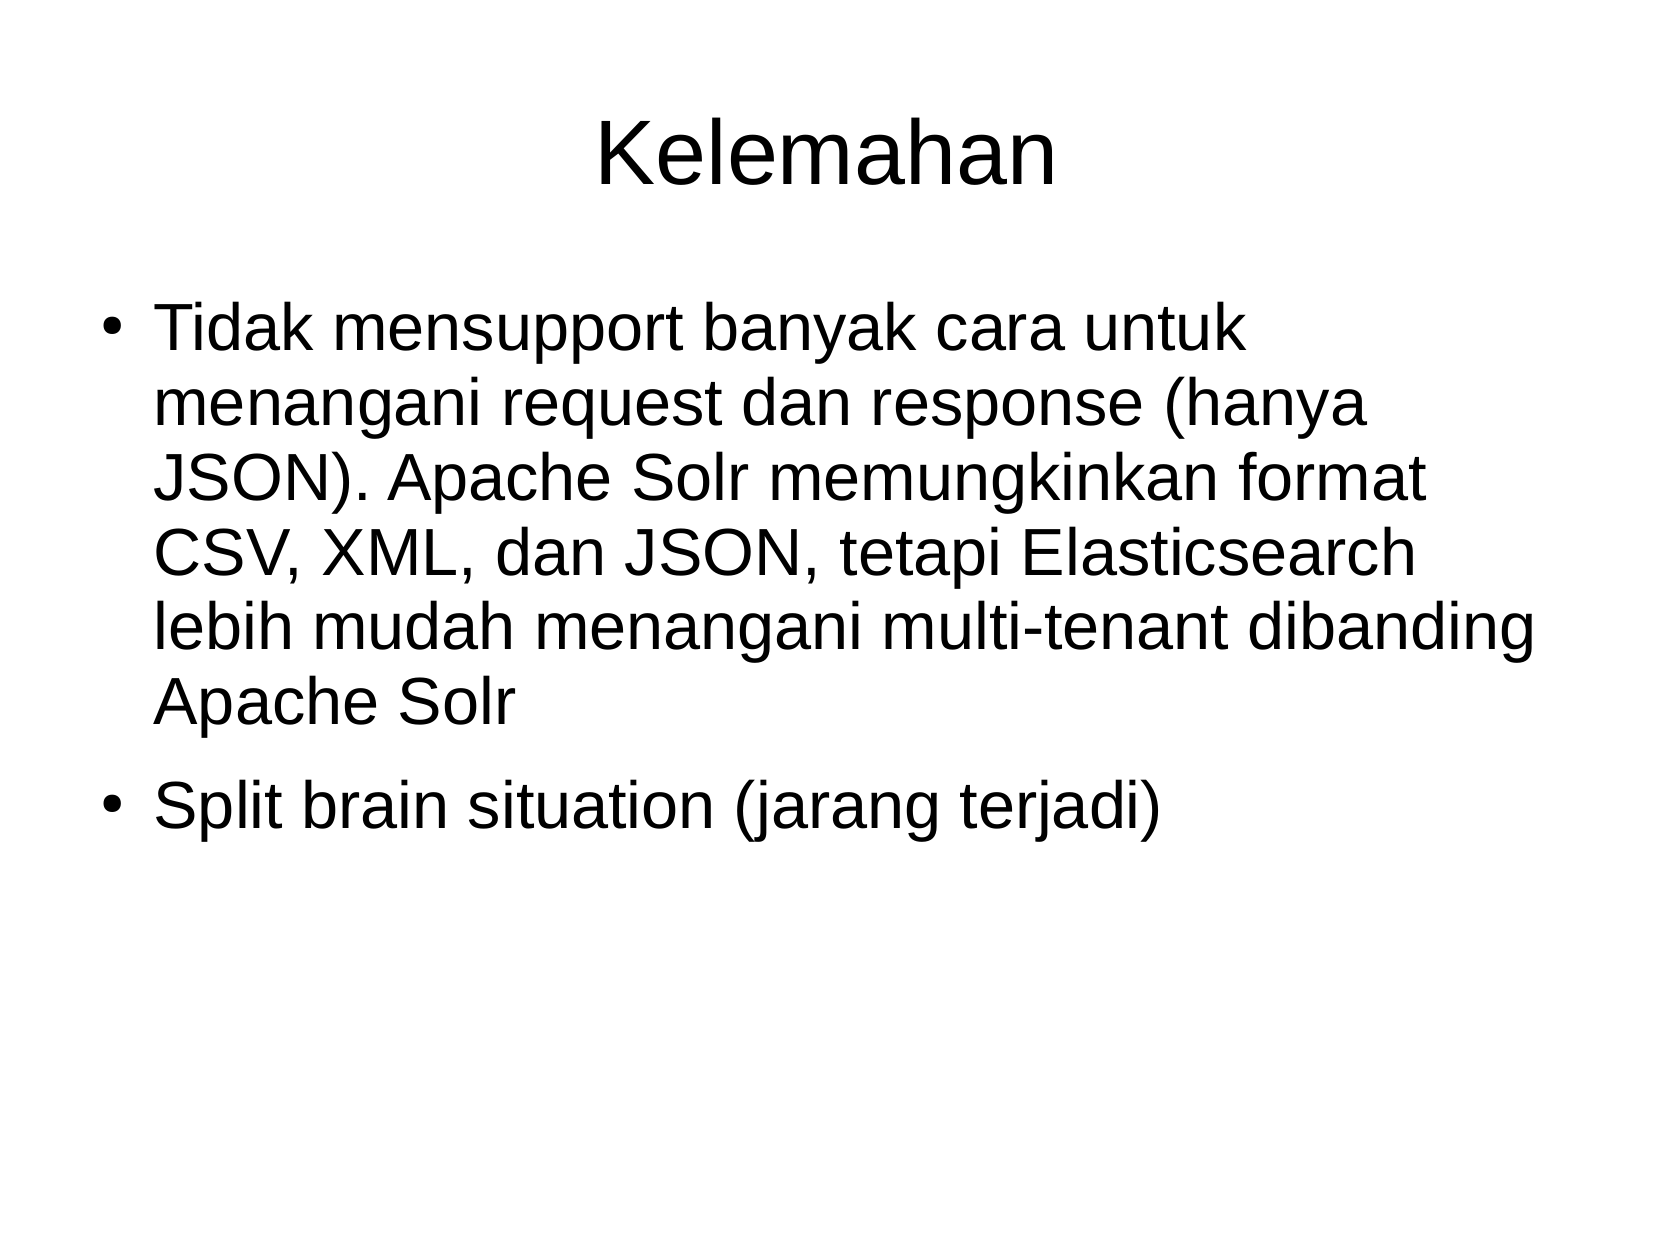

# Kelemahan
Tidak mensupport banyak cara untuk menangani request dan response (hanya JSON). Apache Solr memungkinkan format CSV, XML, dan JSON, tetapi Elasticsearch lebih mudah menangani multi-tenant dibanding Apache Solr
Split brain situation (jarang terjadi)